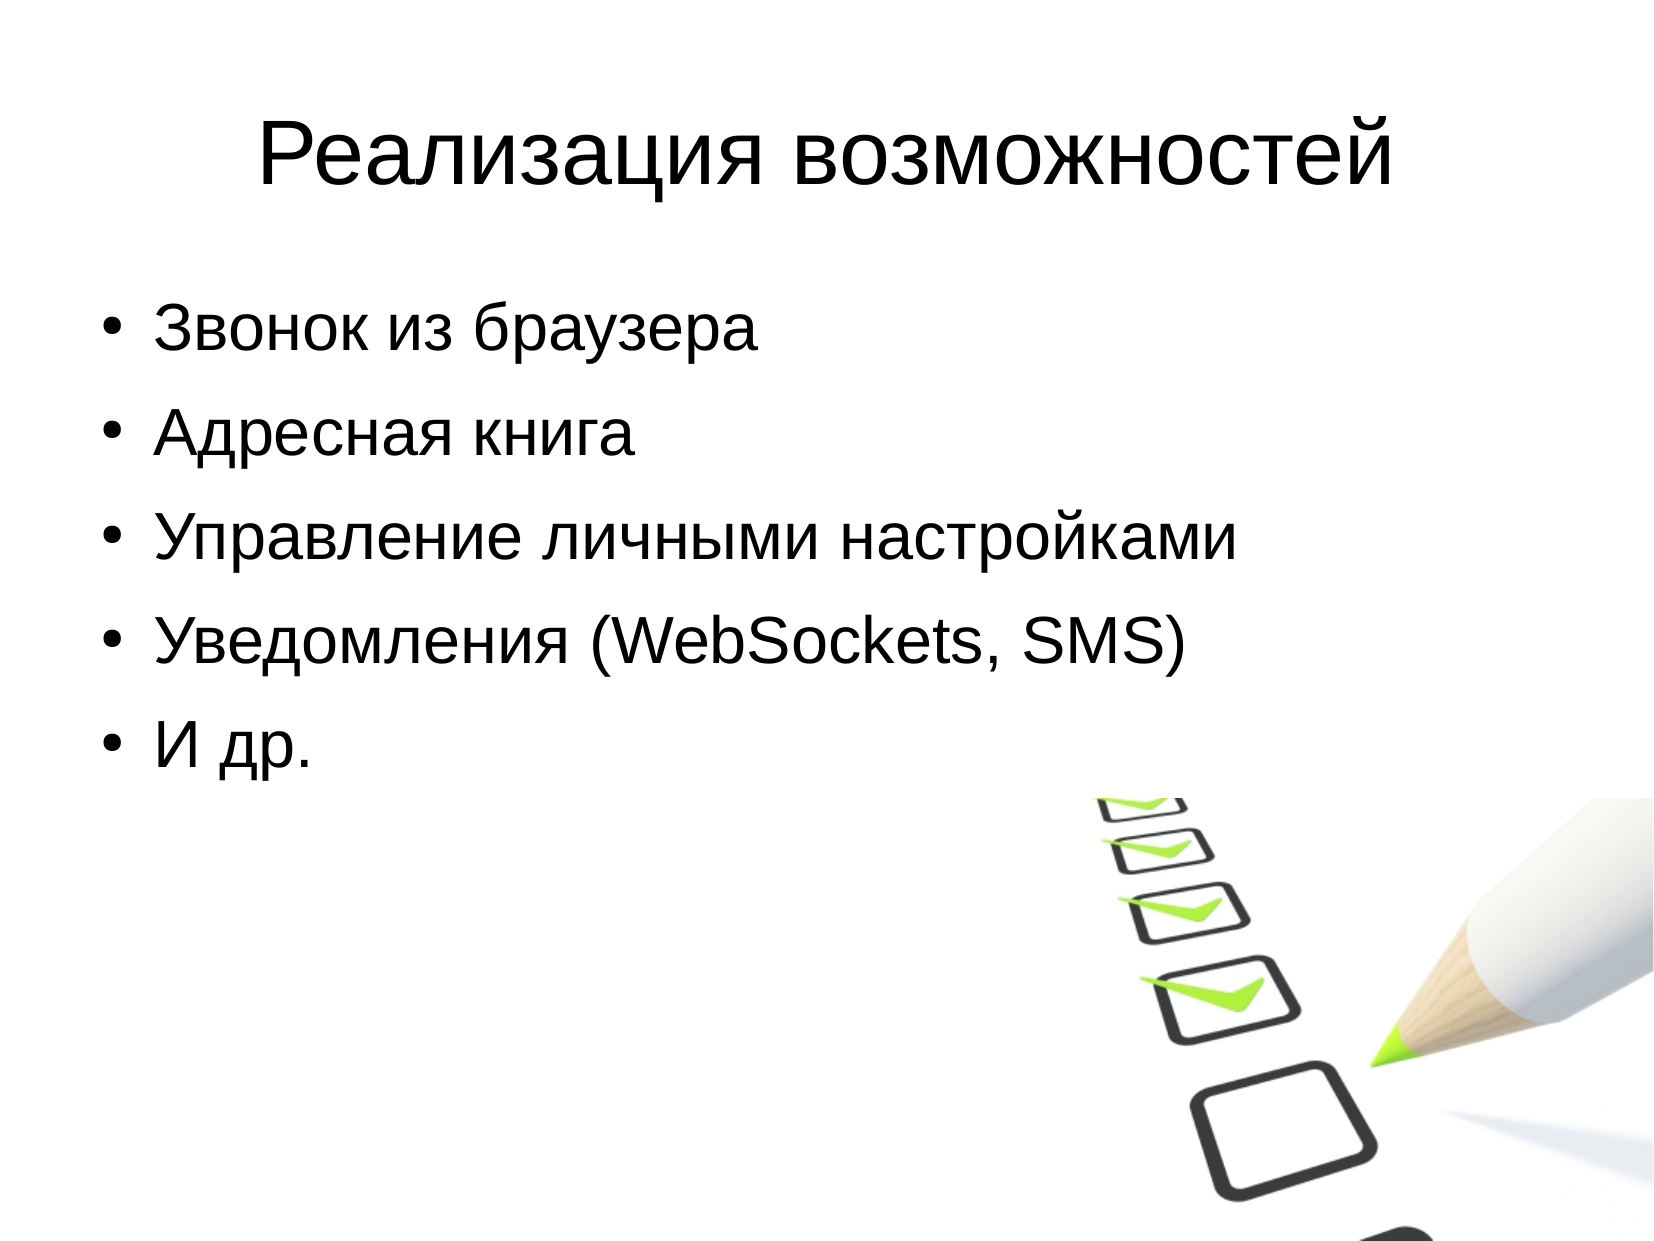

# Реализация возможностей
Звонок из браузера
Адресная книга
Управление личными настройками
Уведомления (WebSockets, SMS)
И др.